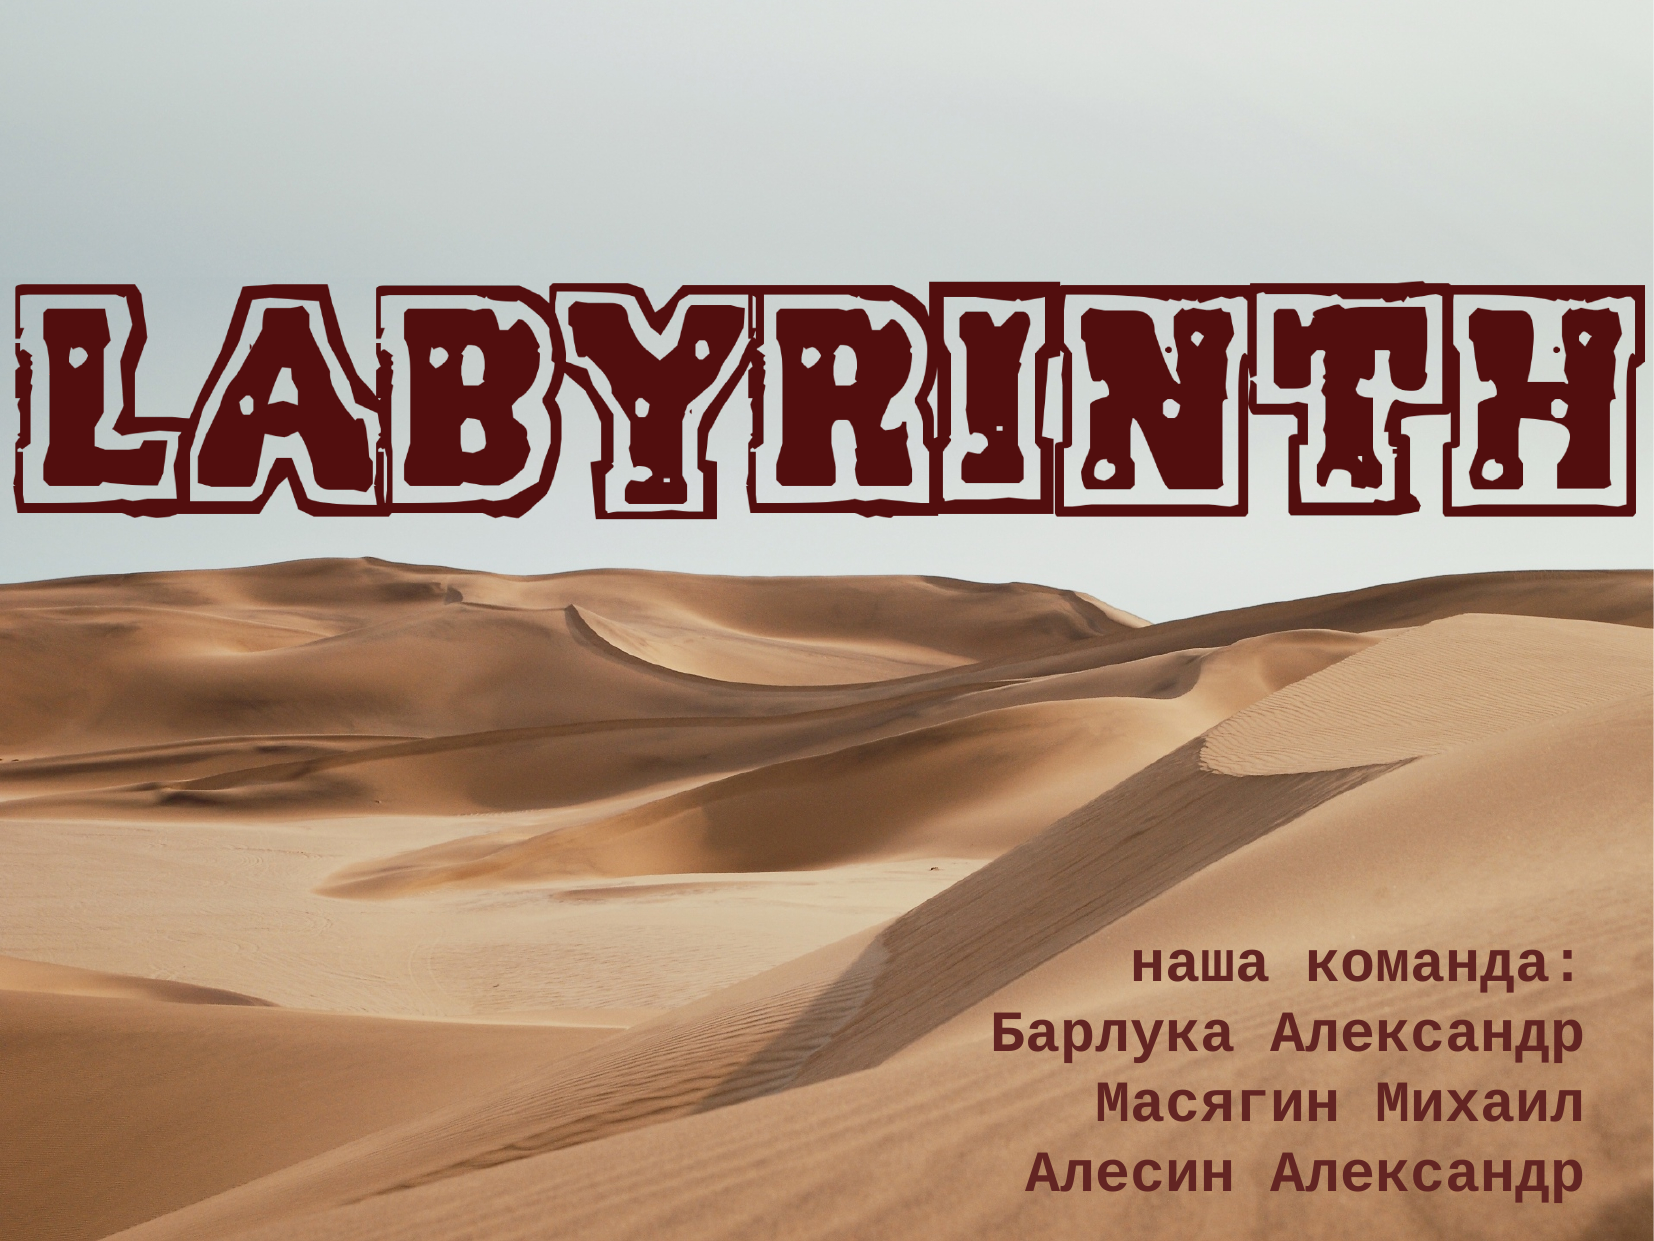

наша команда:
Барлука Александр
Масягин Михаил
Алесин Александр